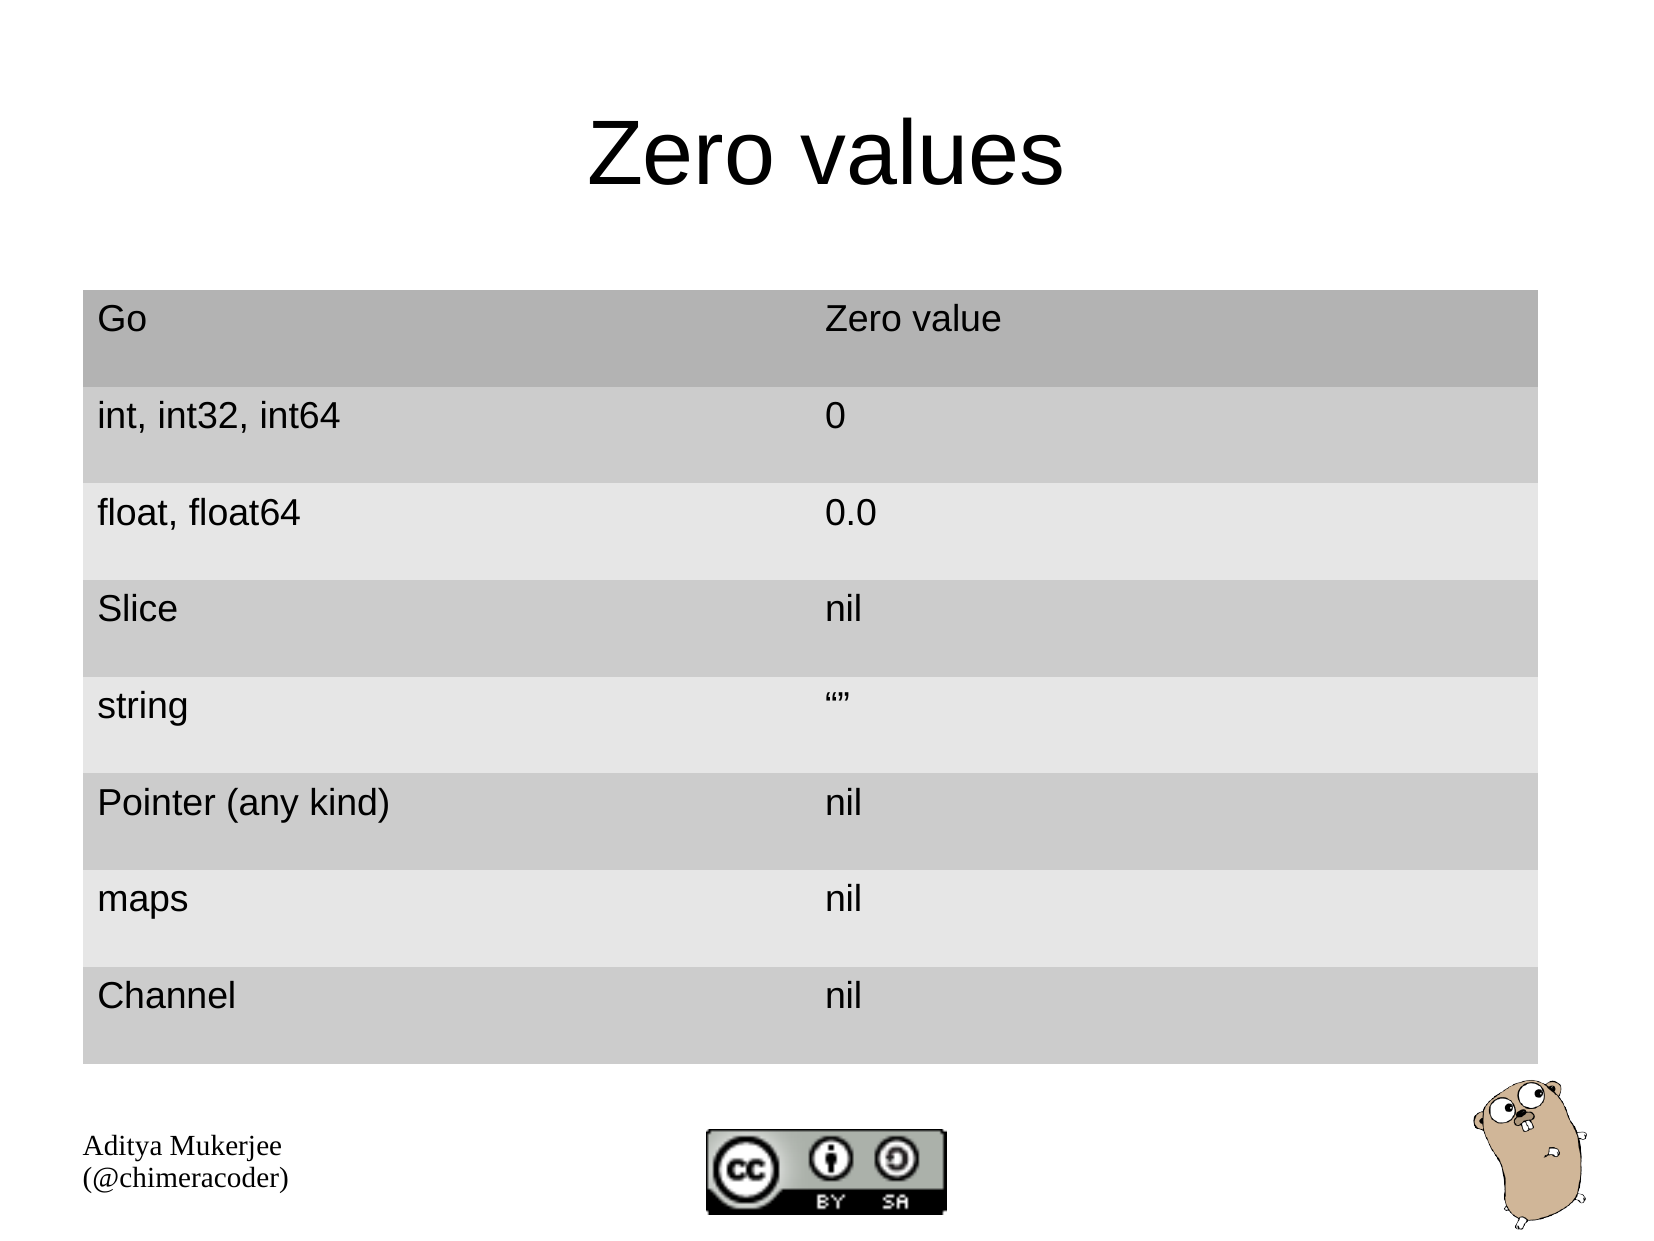

# Zero values
| Go | Zero value |
| --- | --- |
| int, int32, int64 | 0 |
| float, float64 | 0.0 |
| Slice | nil |
| string | “” |
| Pointer (any kind) | nil |
| maps | nil |
| Channel | nil |